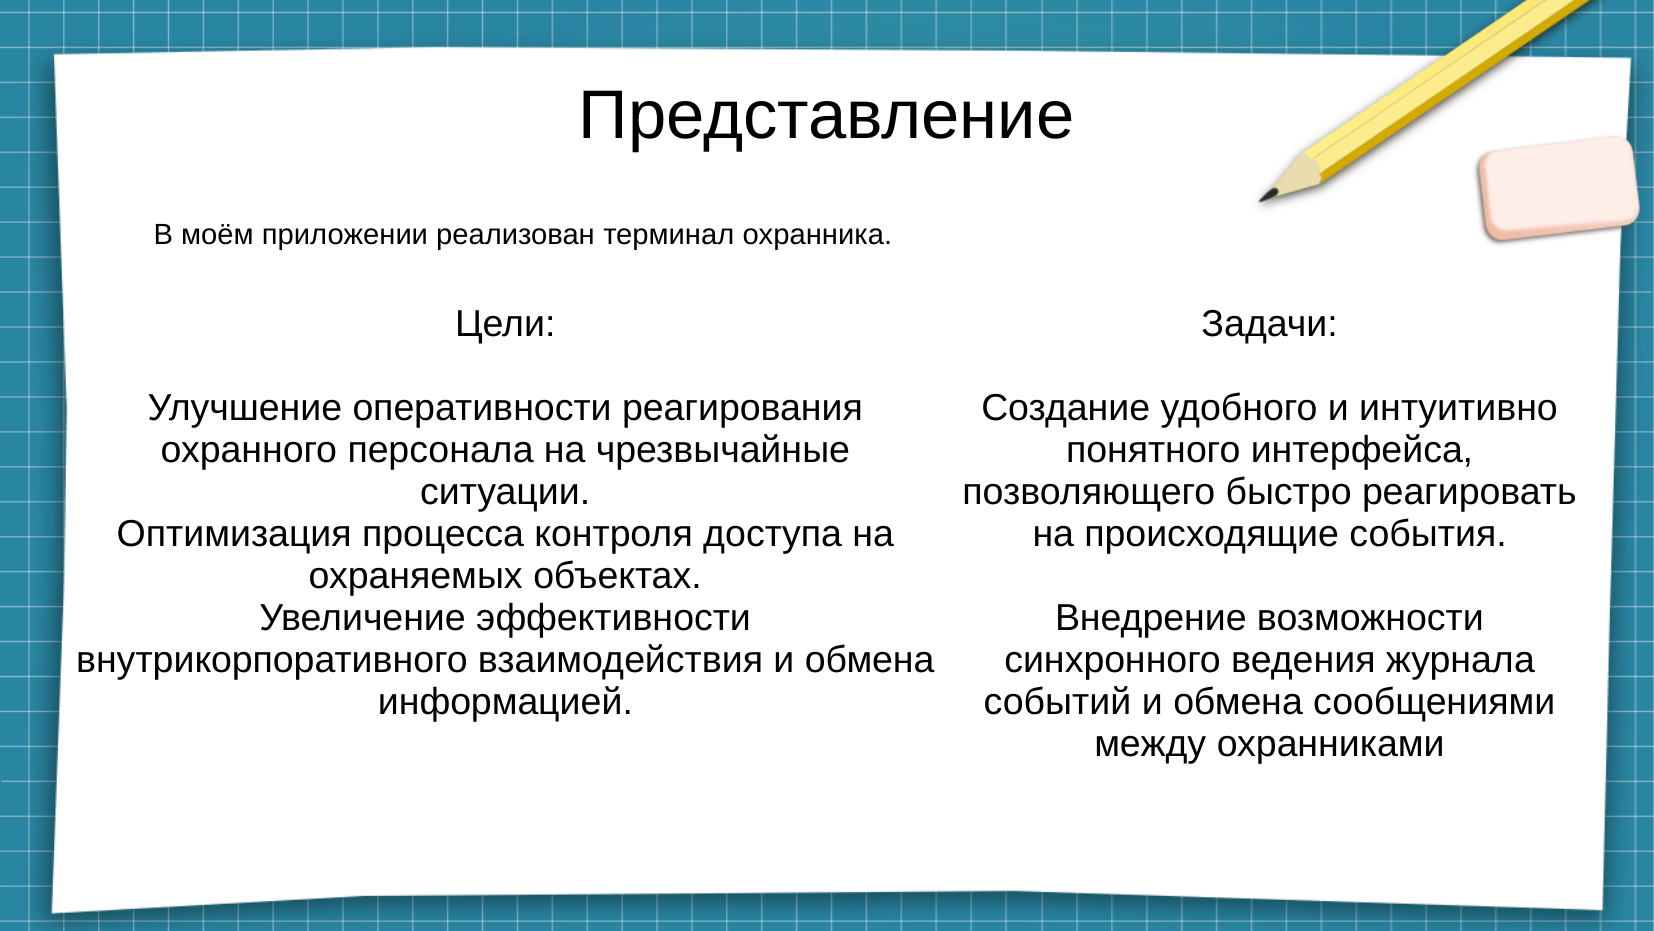

# Представление
В моём приложении реализован терминал охранника.
Цели:
Улучшение оперативности реагирования охранного персонала на чрезвычайные ситуации.
Оптимизация процесса контроля доступа на охраняемых объектах.
Увеличение эффективности внутрикорпоративного взаимодействия и обмена информацией.
Задачи:
Создание удобного и интуитивно понятного интерфейса, позволяющего быстро реагировать на происходящие события.
Внедрение возможности синхронного ведения журнала событий и обмена сообщениями между охранниками